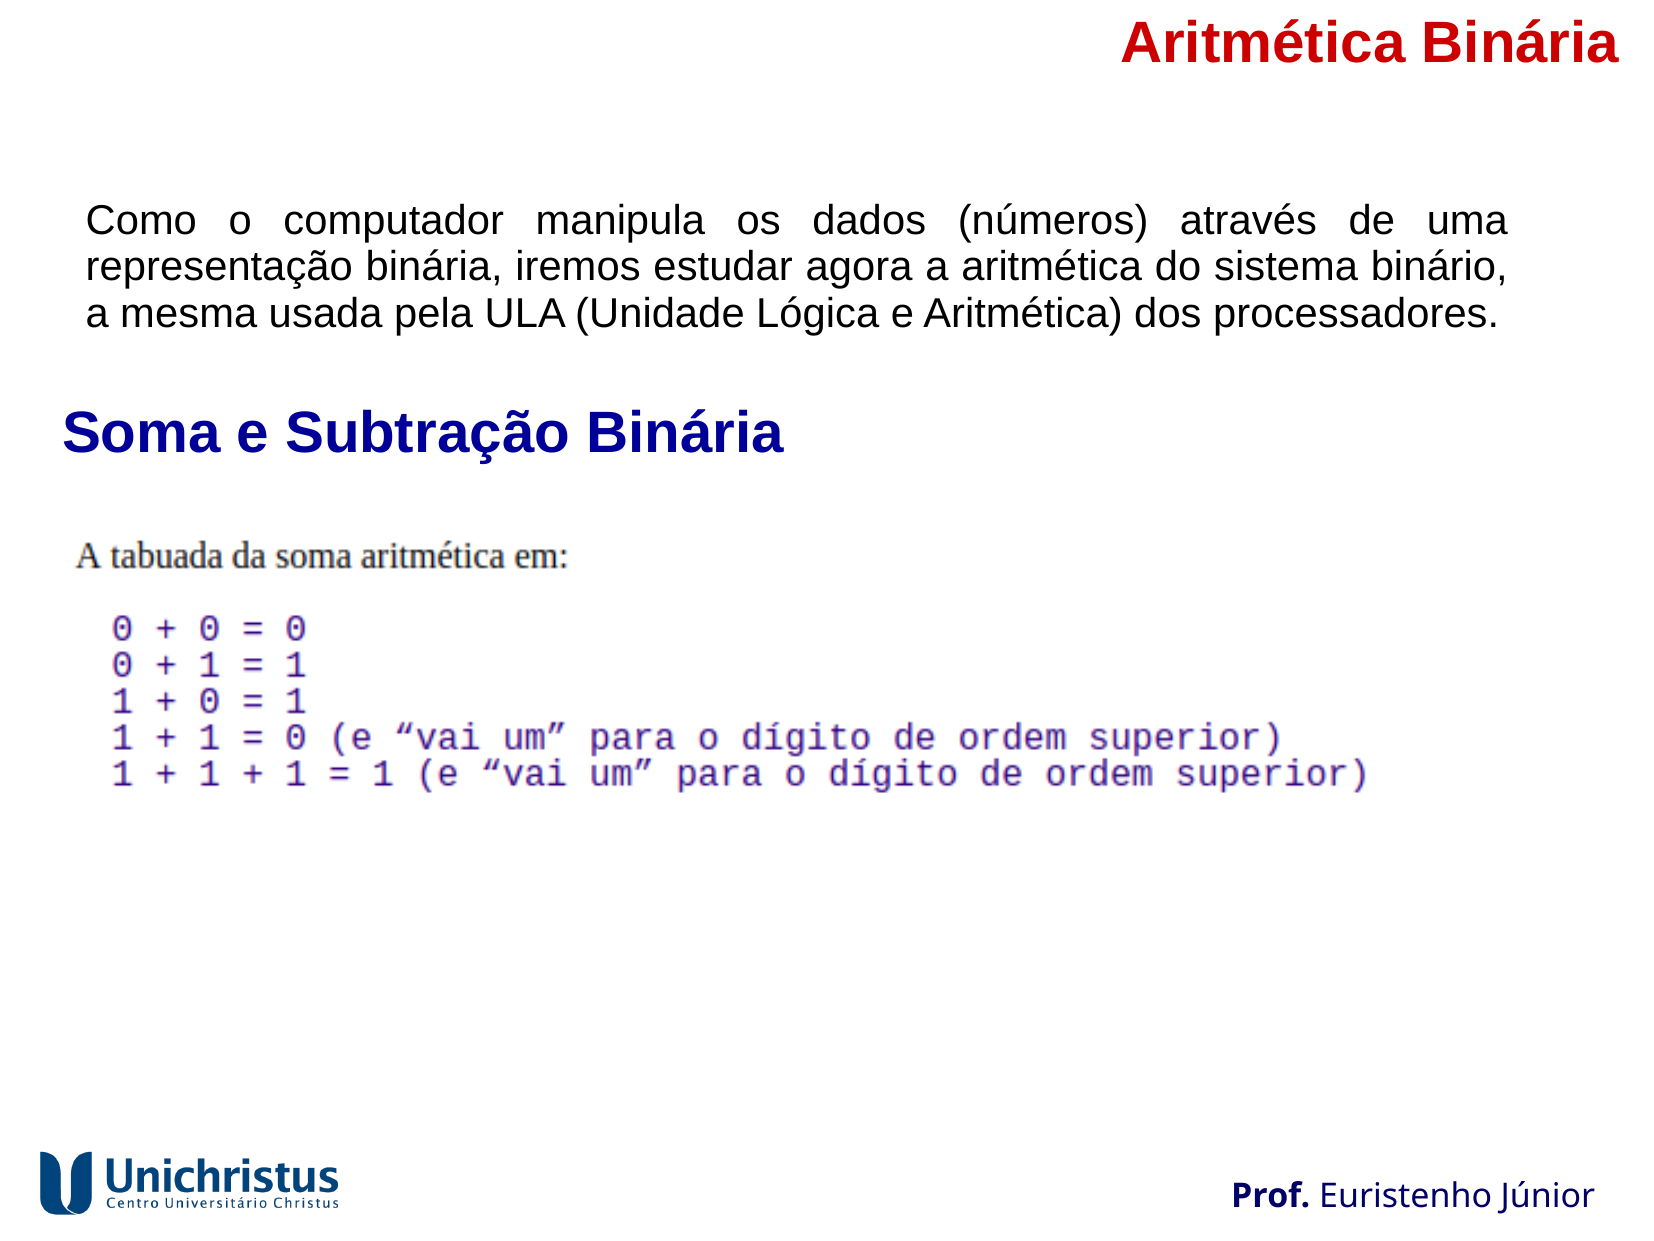

Aritmética Binária
Como o computador manipula os dados (números) através de uma representação binária, iremos estudar agora a aritmética do sistema binário, a mesma usada pela ULA (Unidade Lógica e Aritmética) dos processadores.
Soma e Subtração Binária
Prof. Euristenho Júnior